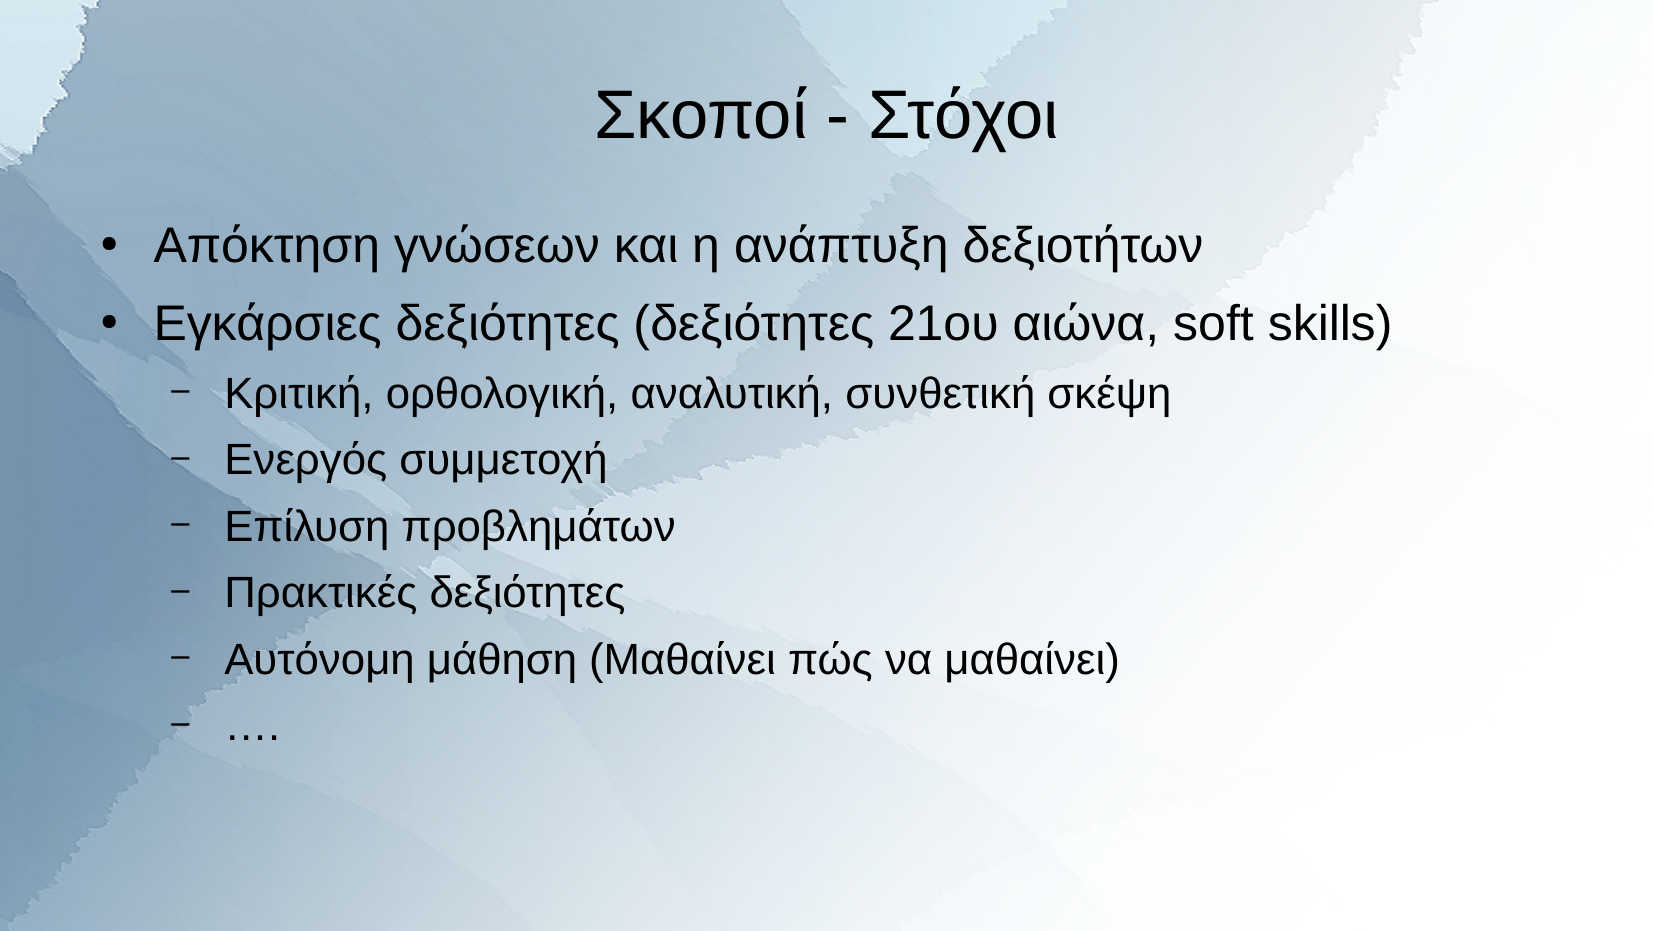

# Σκοποί - Στόχοι
Απόκτηση γνώσεων και η ανάπτυξη δεξιοτήτων
Εγκάρσιες δεξιότητες (δεξιότητες 21ου αιώνα, soft skills)
Κριτική, ορθολογική, αναλυτική, συνθετική σκέψη
Ενεργός συμμετοχή
Επίλυση προβλημάτων
Πρακτικές δεξιότητες
Αυτόνομη μάθηση (Μαθαίνει πώς να μαθαίνει)
….